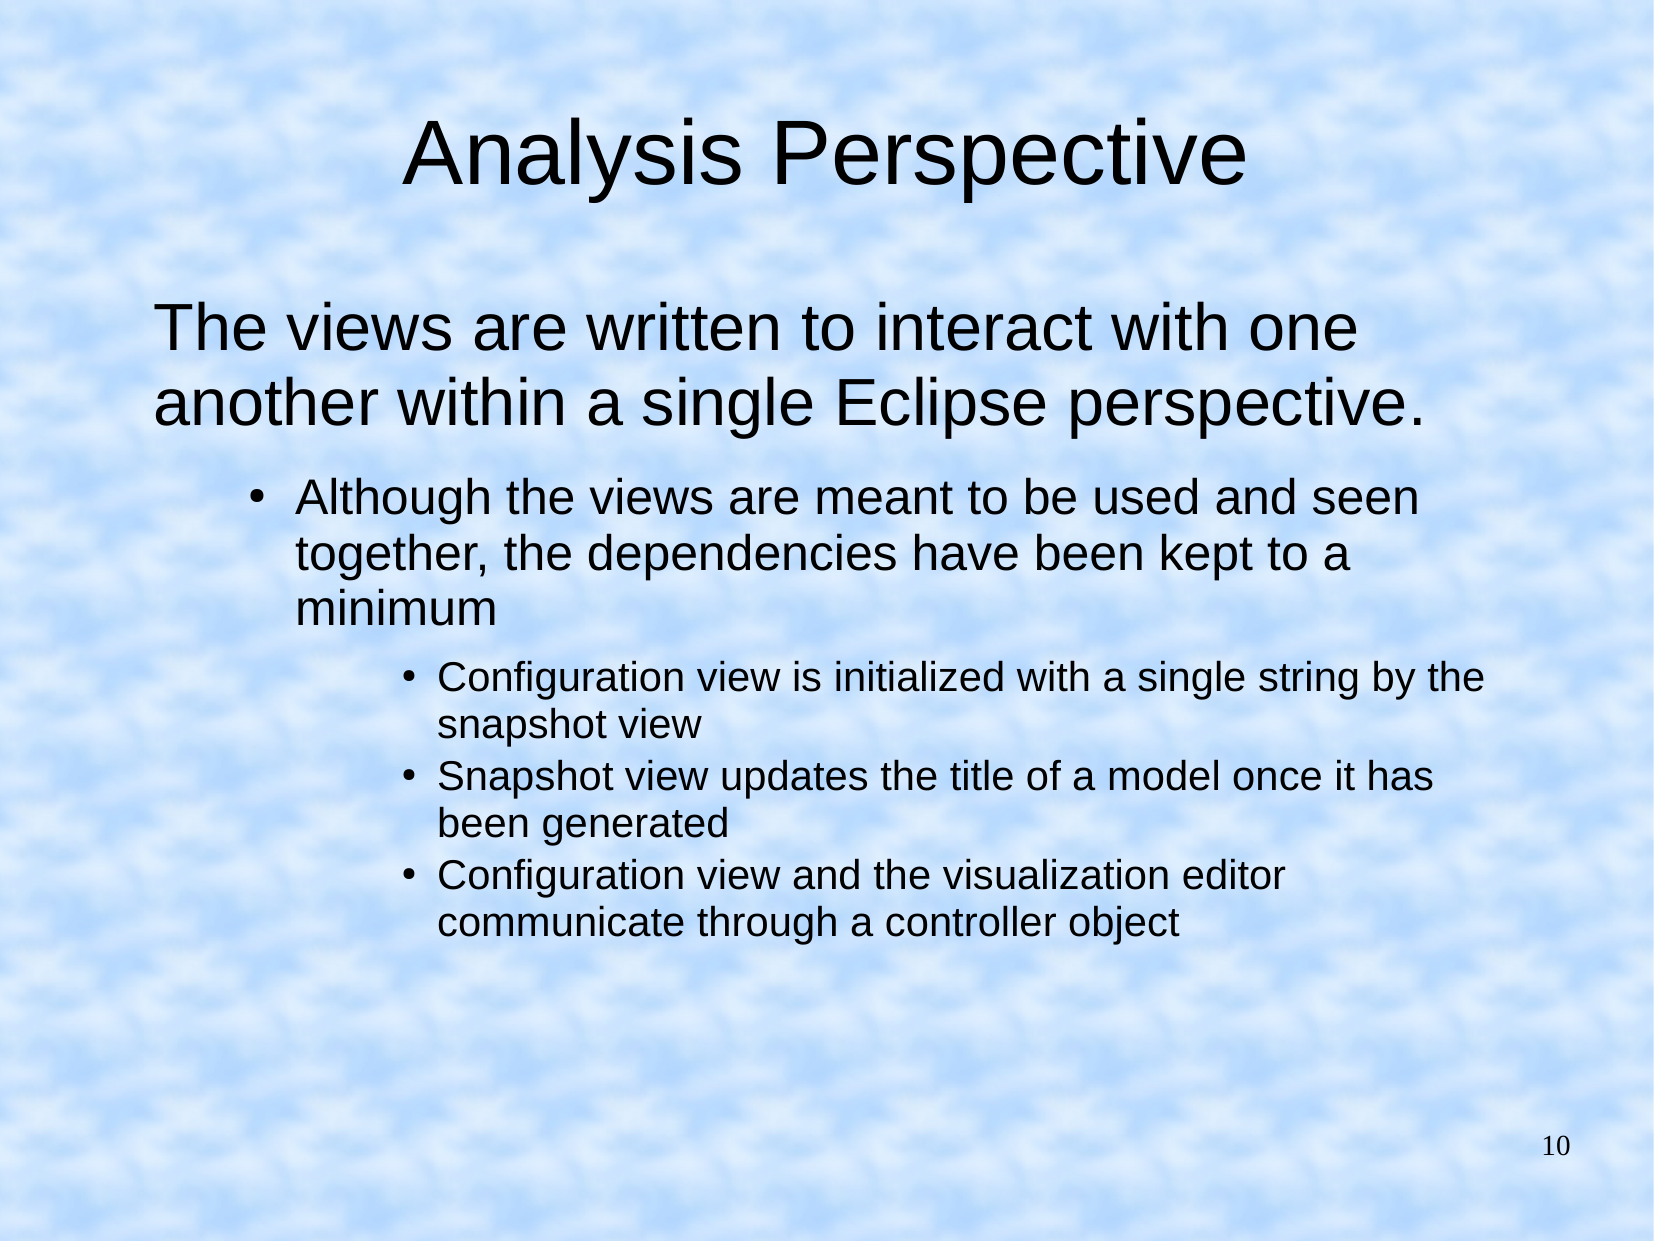

# Analysis Perspective
The views are written to interact with one another within a single Eclipse perspective.
Although the views are meant to be used and seen together, the dependencies have been kept to a minimum
Configuration view is initialized with a single string by the snapshot view
Snapshot view updates the title of a model once it has been generated
Configuration view and the visualization editor communicate through a controller object
10